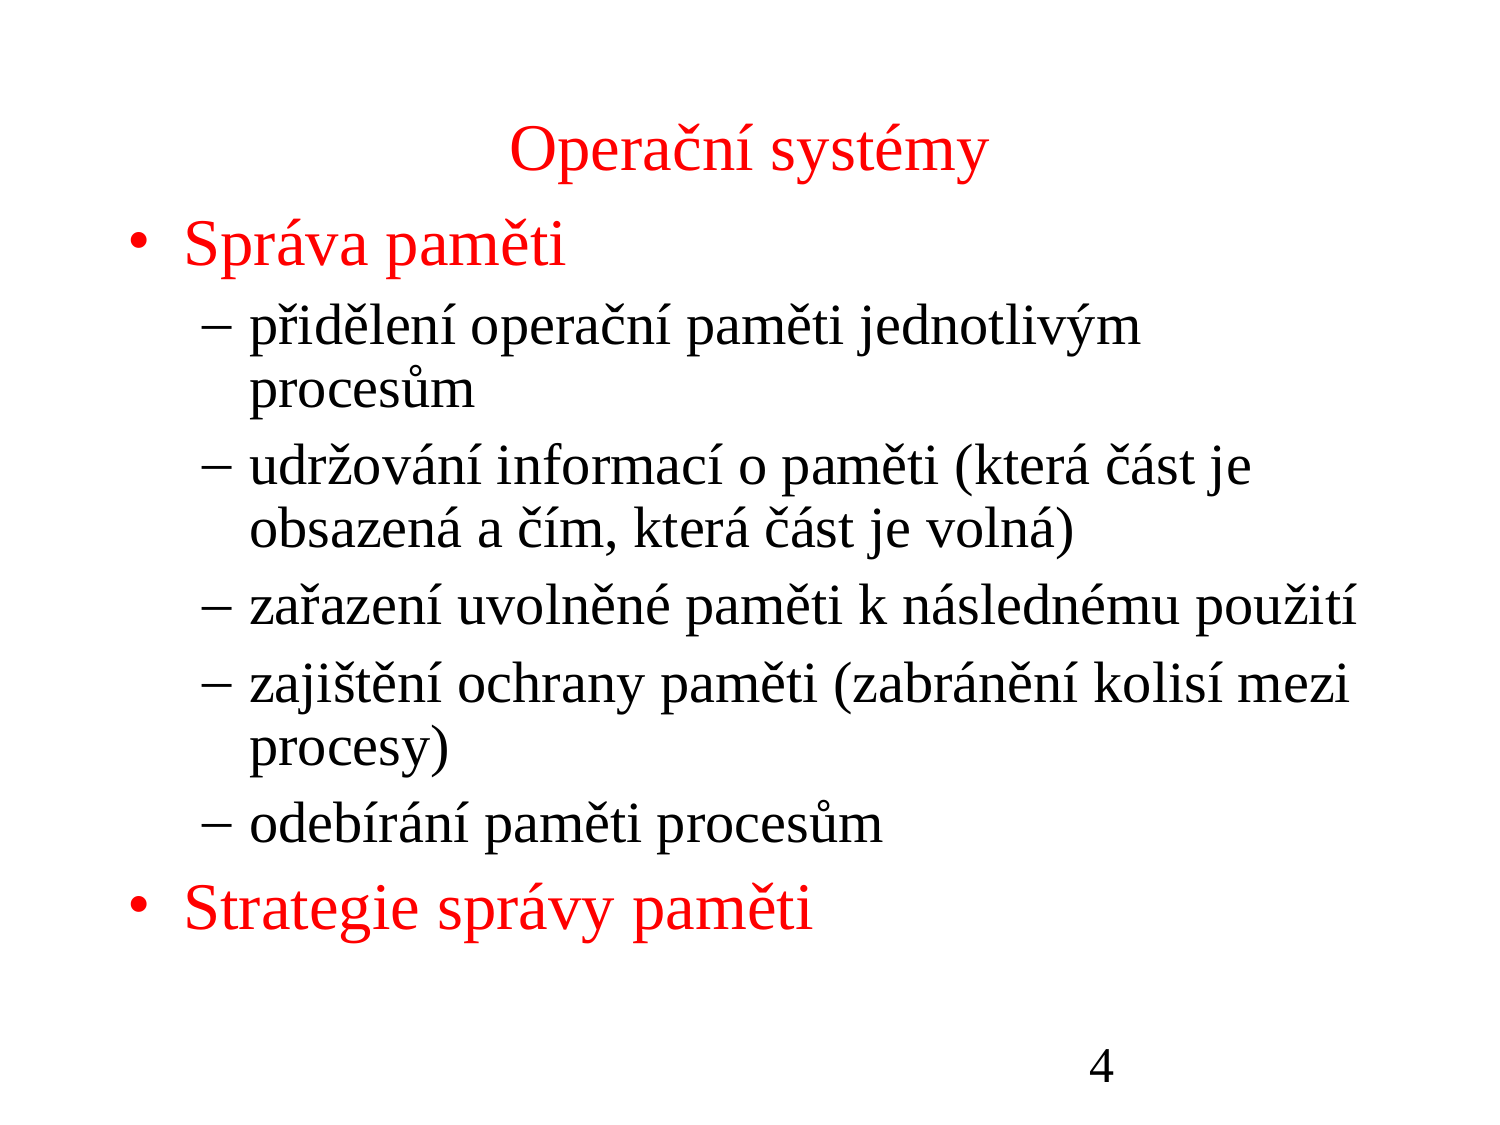

# Operační systémy
Správa paměti
přidělení operační paměti jednotlivým procesům
udržování informací o paměti (která část je obsazená a čím, která část je volná)
zařazení uvolněné paměti k následnému použití
zajištění ochrany paměti (zabránění kolisí mezi procesy)
odebírání paměti procesům
Strategie správy paměti
4